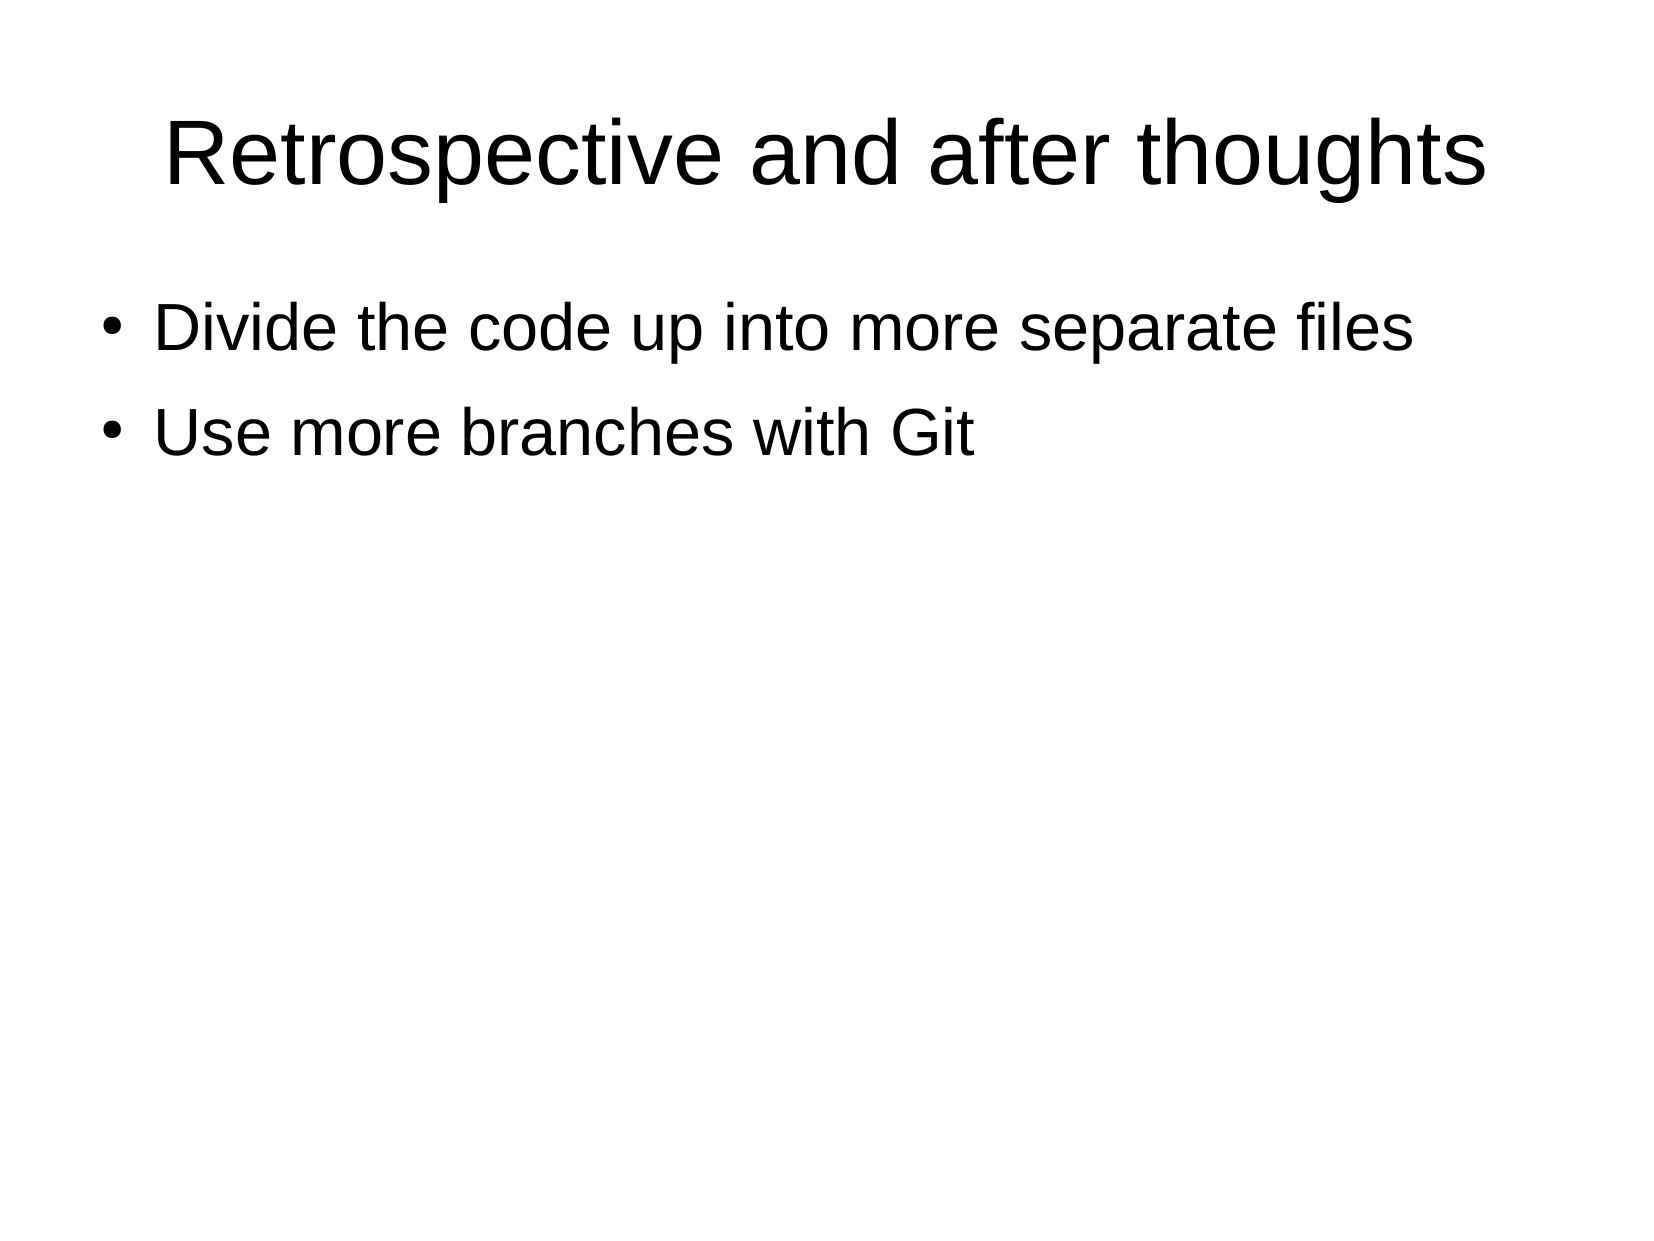

# Retrospective and after thoughts
Divide the code up into more separate files
Use more branches with Git